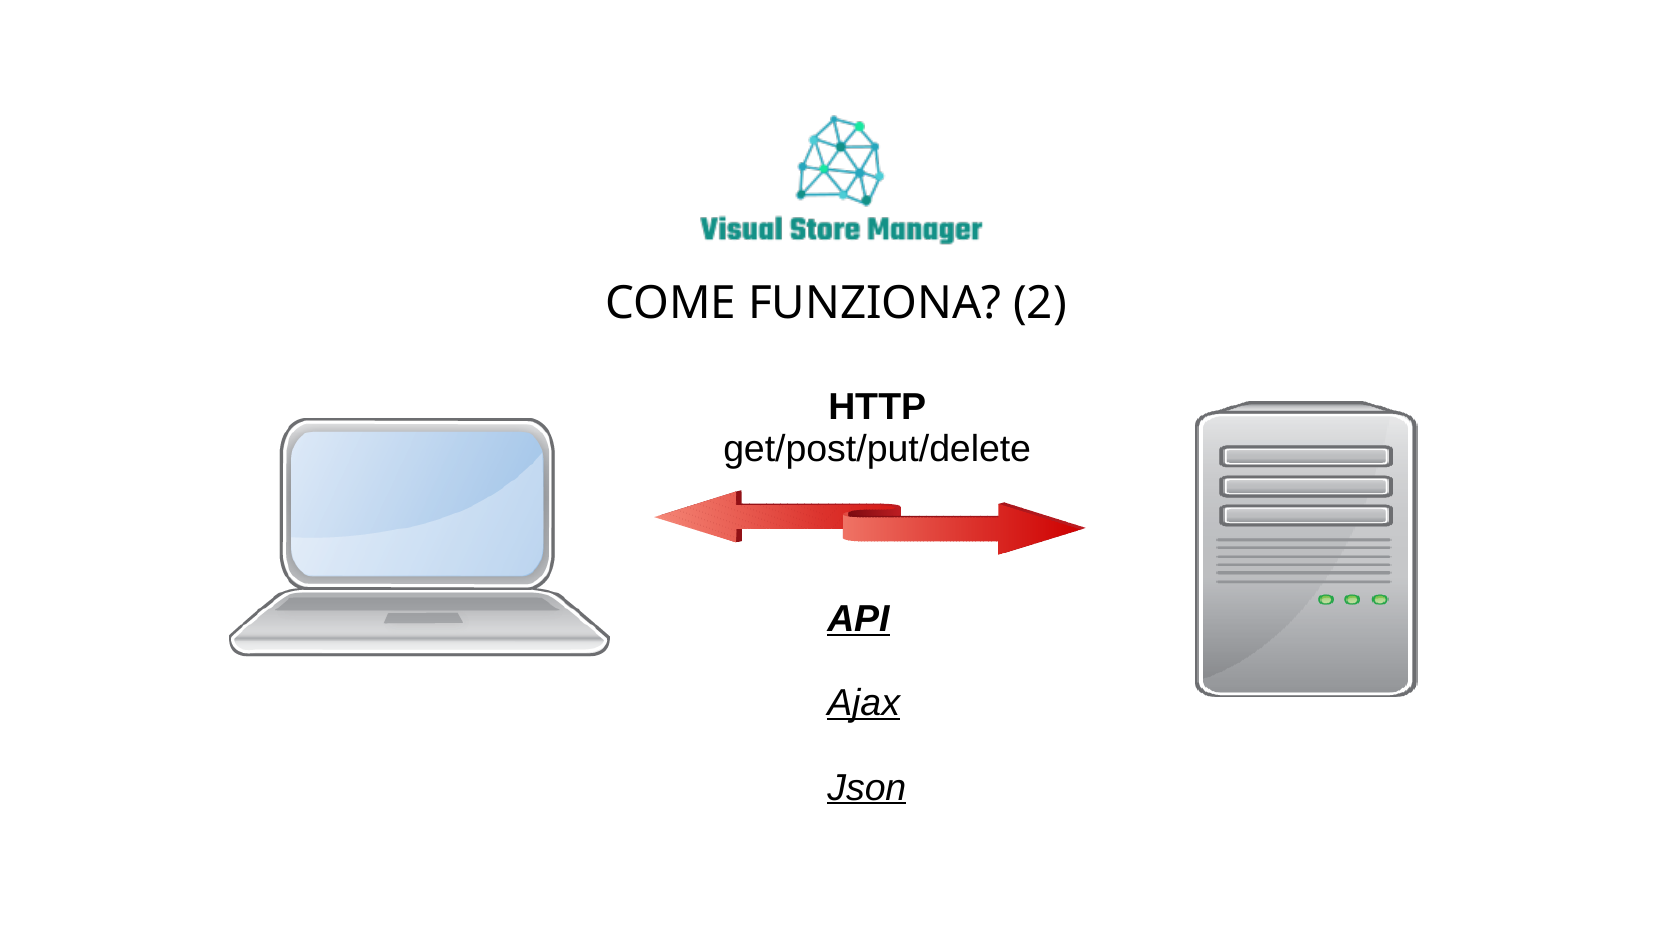

COME FUNZIONA? (2)
HTTP
get/post/put/delete
API
Ajax
Json